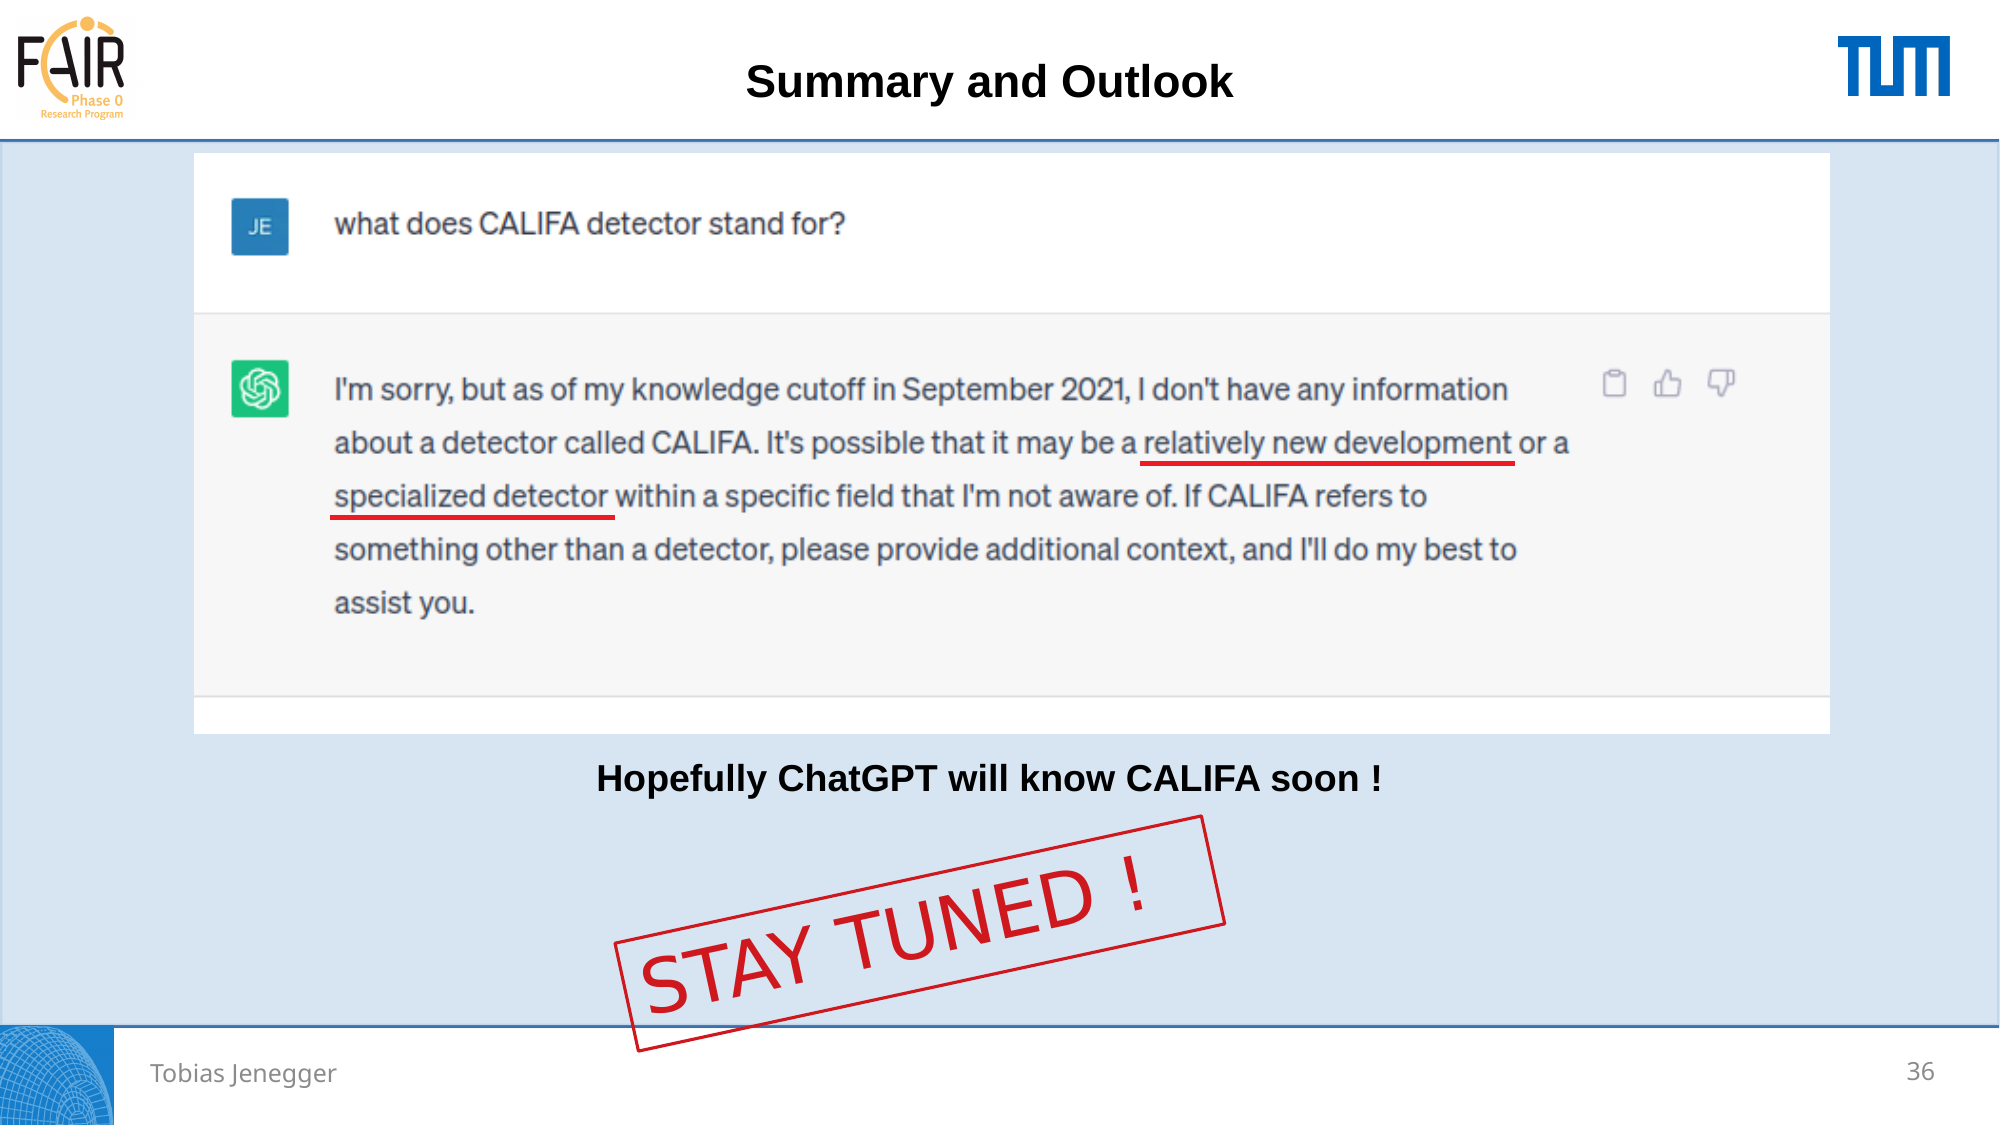

Summary and Outlook
Hopefully ChatGPT will know CALIFA soon !
STAY TUNED !
36